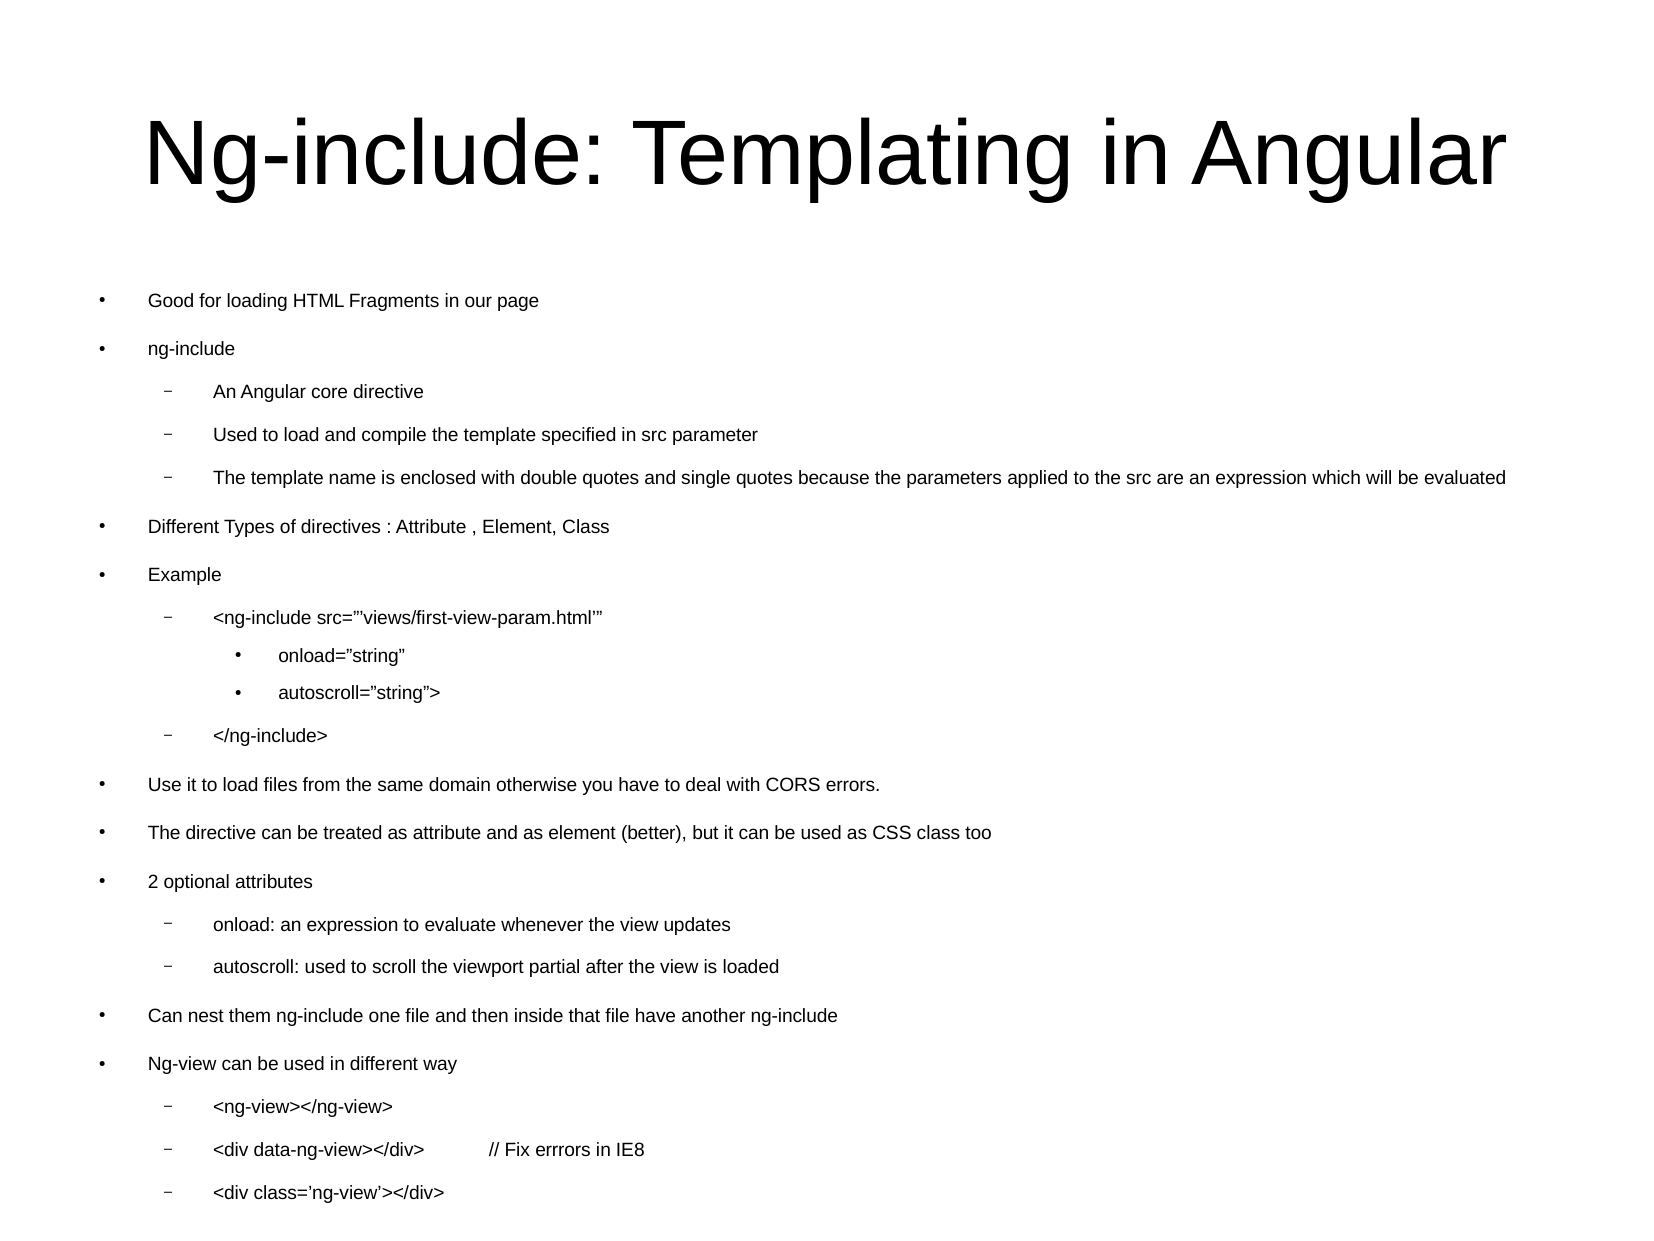

# Ng-include: Templating in Angular
Good for loading HTML Fragments in our page
ng-include
An Angular core directive
Used to load and compile the template specified in src parameter
The template name is enclosed with double quotes and single quotes because the parameters applied to the src are an expression which will be evaluated
Different Types of directives : Attribute , Element, Class
Example
<ng-include src=”’views/first-view-param.html’”
onload=”string”
autoscroll=”string”>
</ng-include>
Use it to load files from the same domain otherwise you have to deal with CORS errors.
The directive can be treated as attribute and as element (better), but it can be used as CSS class too
2 optional attributes
onload: an expression to evaluate whenever the view updates
autoscroll: used to scroll the viewport partial after the view is loaded
Can nest them ng-include one file and then inside that file have another ng-include
Ng-view can be used in different way
<ng-view></ng-view>
<div data-ng-view></div>					// Fix errrors in IE8
<div class=’ng-view’></div>